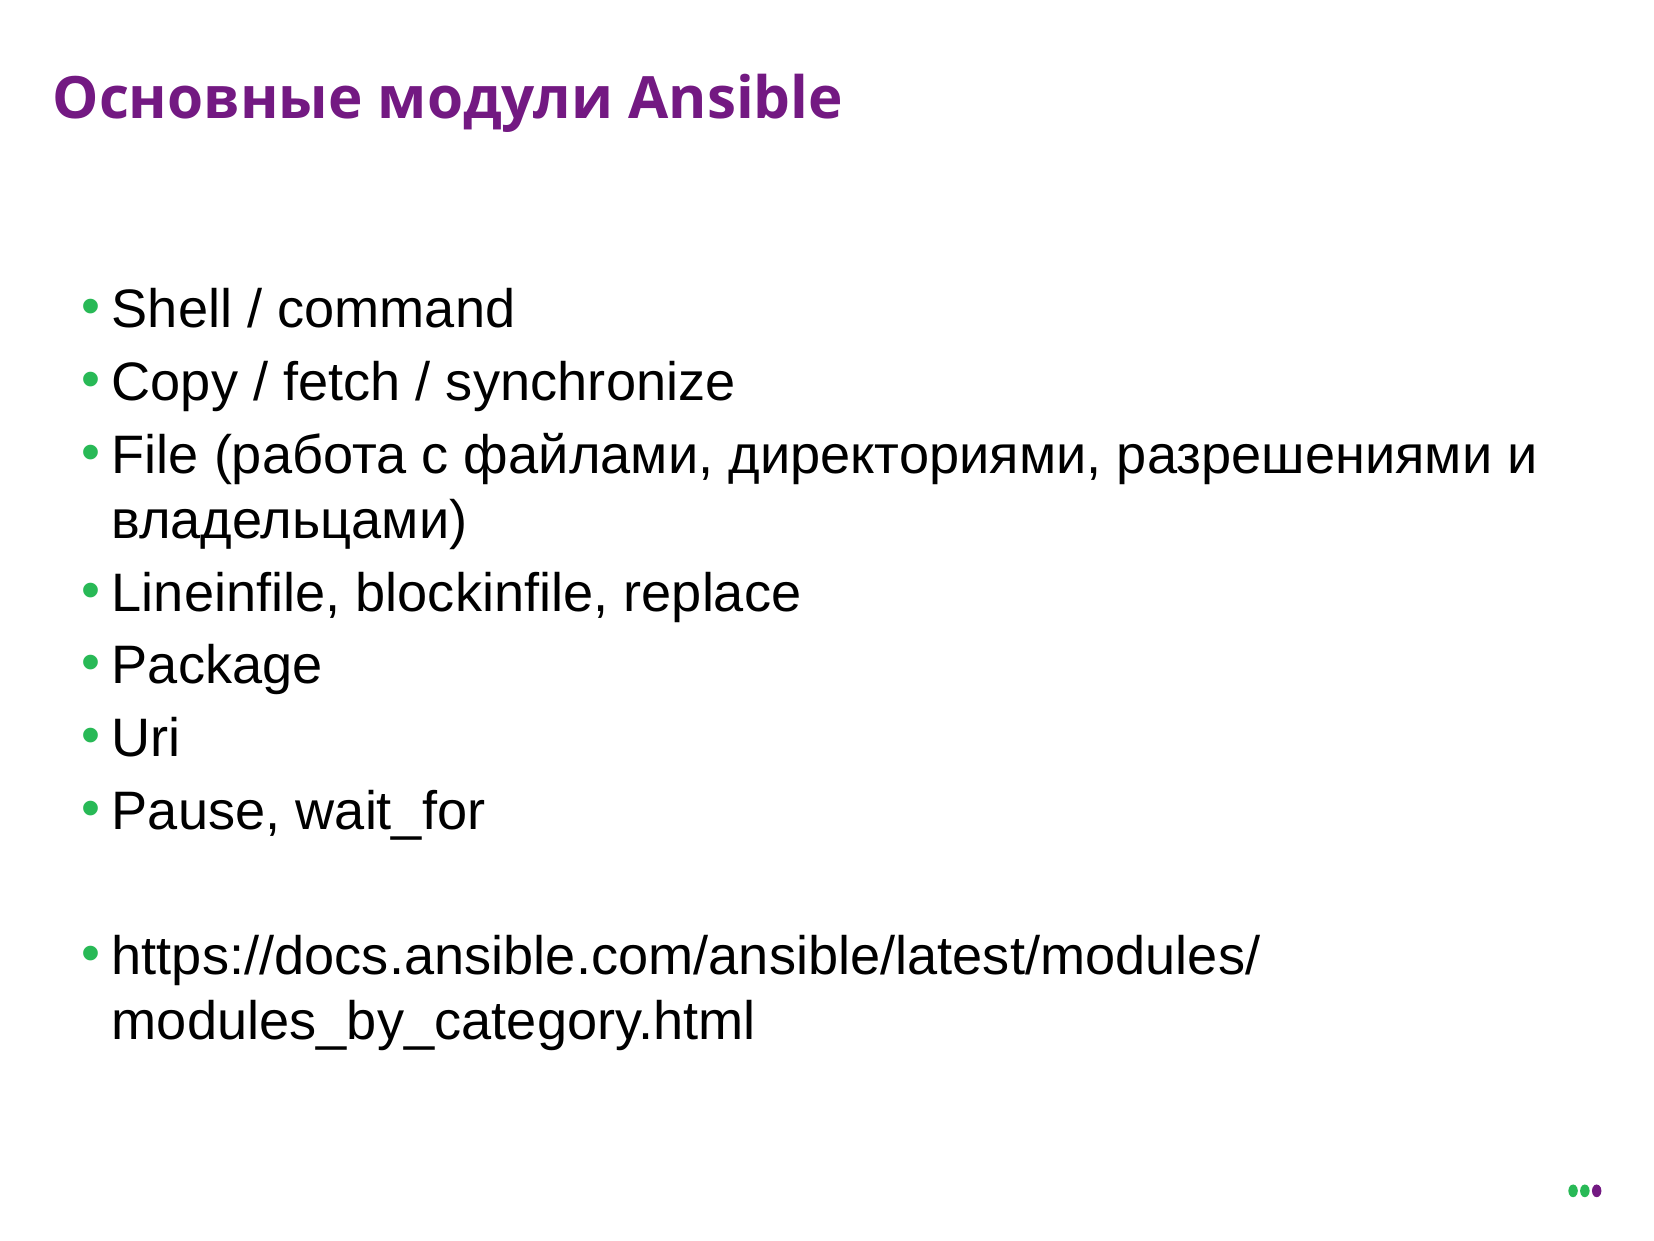

# Основные модули Ansible
Shell / command
Copy / fetch / synchronize
File (работа с файлами, директориями, разрешениями и владельцами)
Lineinfile, blockinfile, replace
Package
Uri
Pause, wait_for
https://docs.ansible.com/ansible/latest/modules/modules_by_category.html